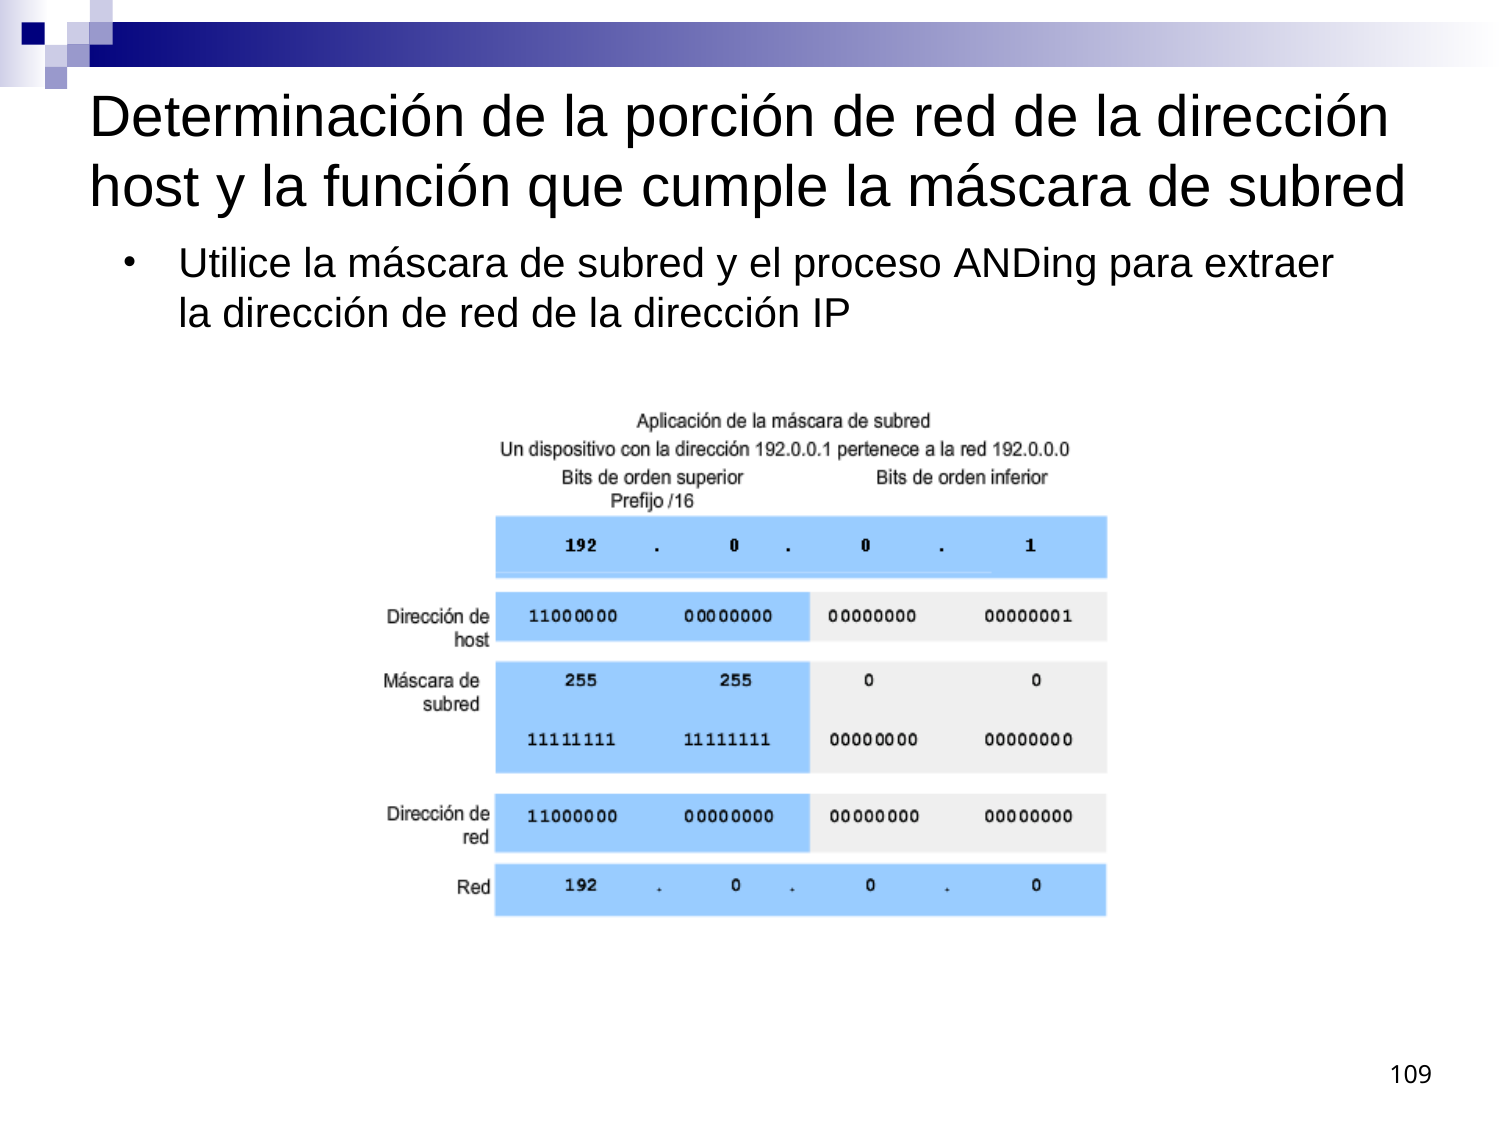

Determinación de la porción de red de la dirección host y la función que cumple la máscara de subred
Utilice la máscara de subred y el proceso ANDing para extraer la dirección de red de la dirección IP